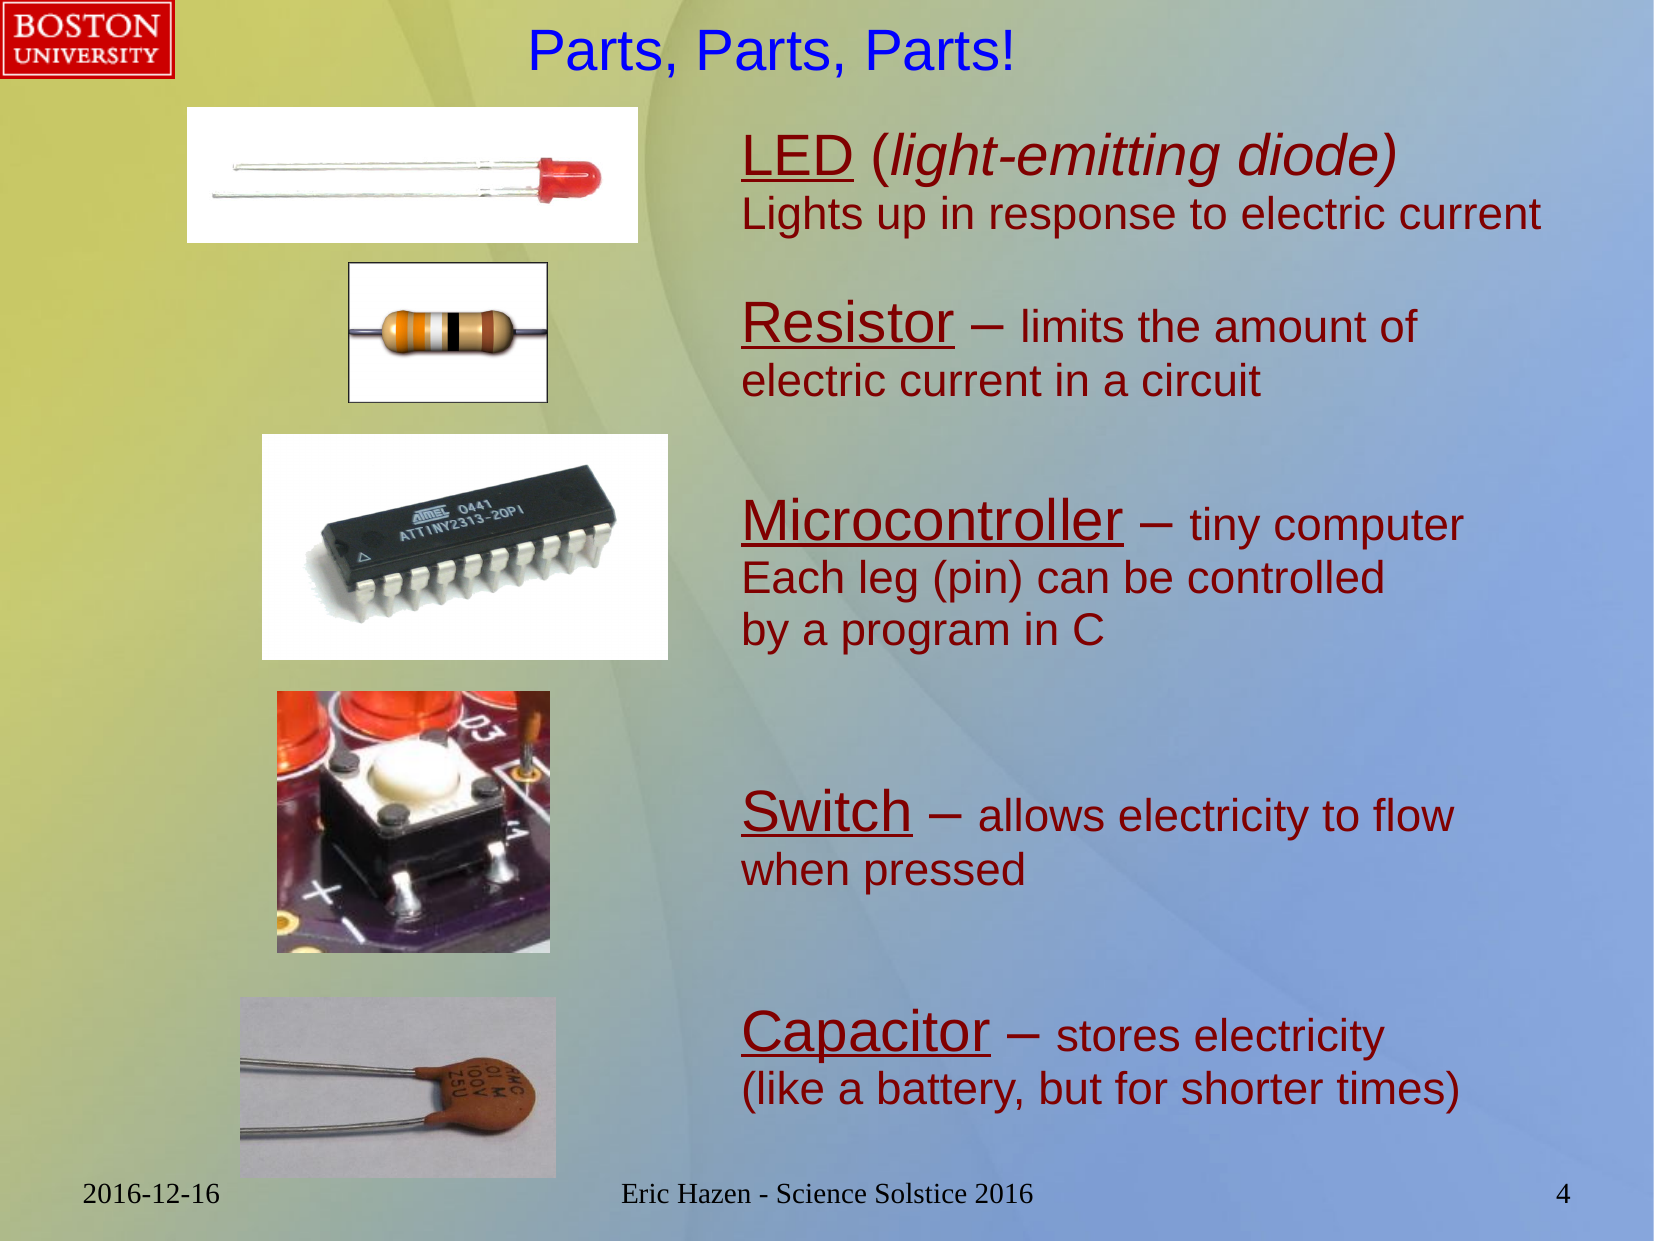

Parts, Parts, Parts!
LED (light-emitting diode)
Lights up in response to electric current
Resistor – limits the amount of
electric current in a circuit
Microcontroller – tiny computer
Each leg (pin) can be controlled
by a program in C
Switch – allows electricity to flow
when pressed
Capacitor – stores electricity
(like a battery, but for shorter times)
2016-12-16
Eric Hazen - Science Solstice 2016
4